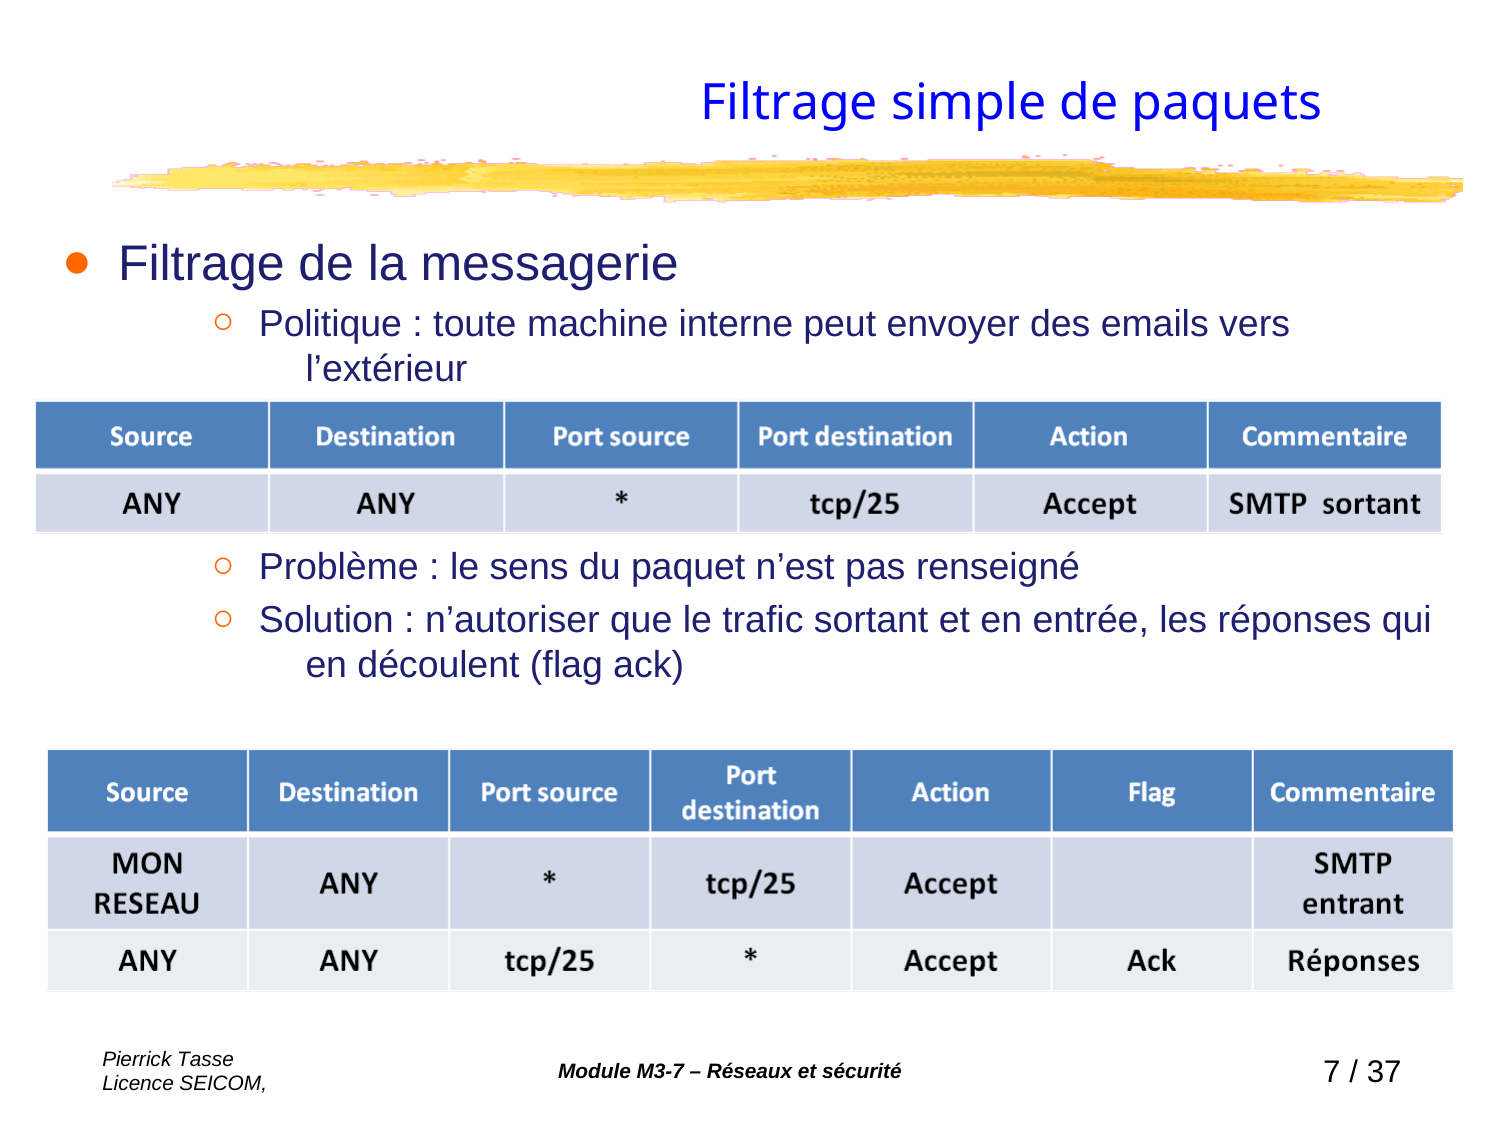

# Filtrage simple de paquets
Filtrage de la messagerie
Politique : toute machine interne peut envoyer des emails vers l’extérieur
Problème : le sens du paquet n’est pas renseigné
Solution : n’autoriser que le trafic sortant et en entrée, les réponses qui en découlent (flag ack)
7